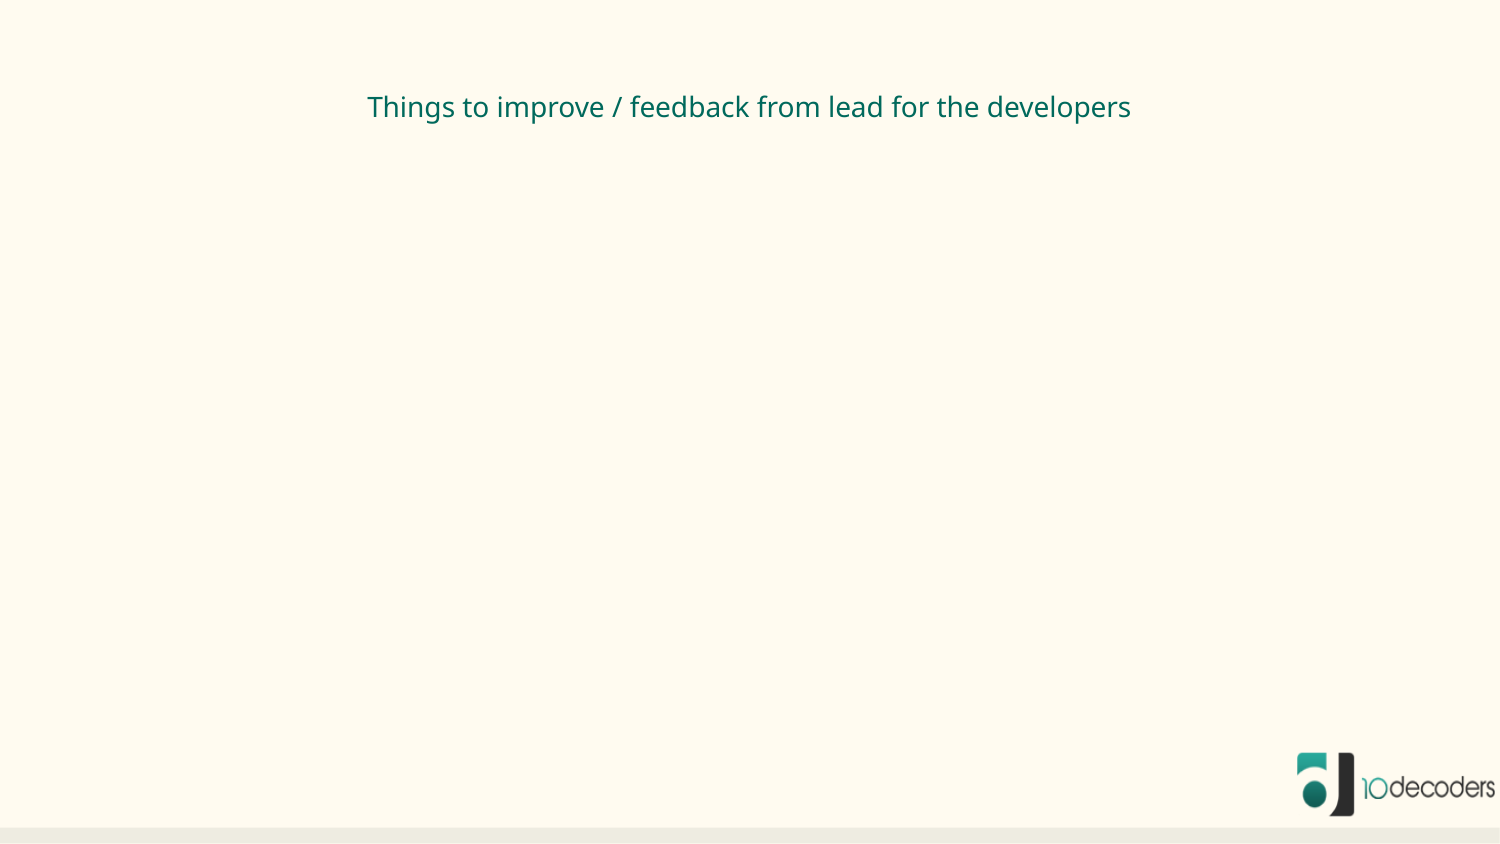

Things to improve / feedback from lead for the developers